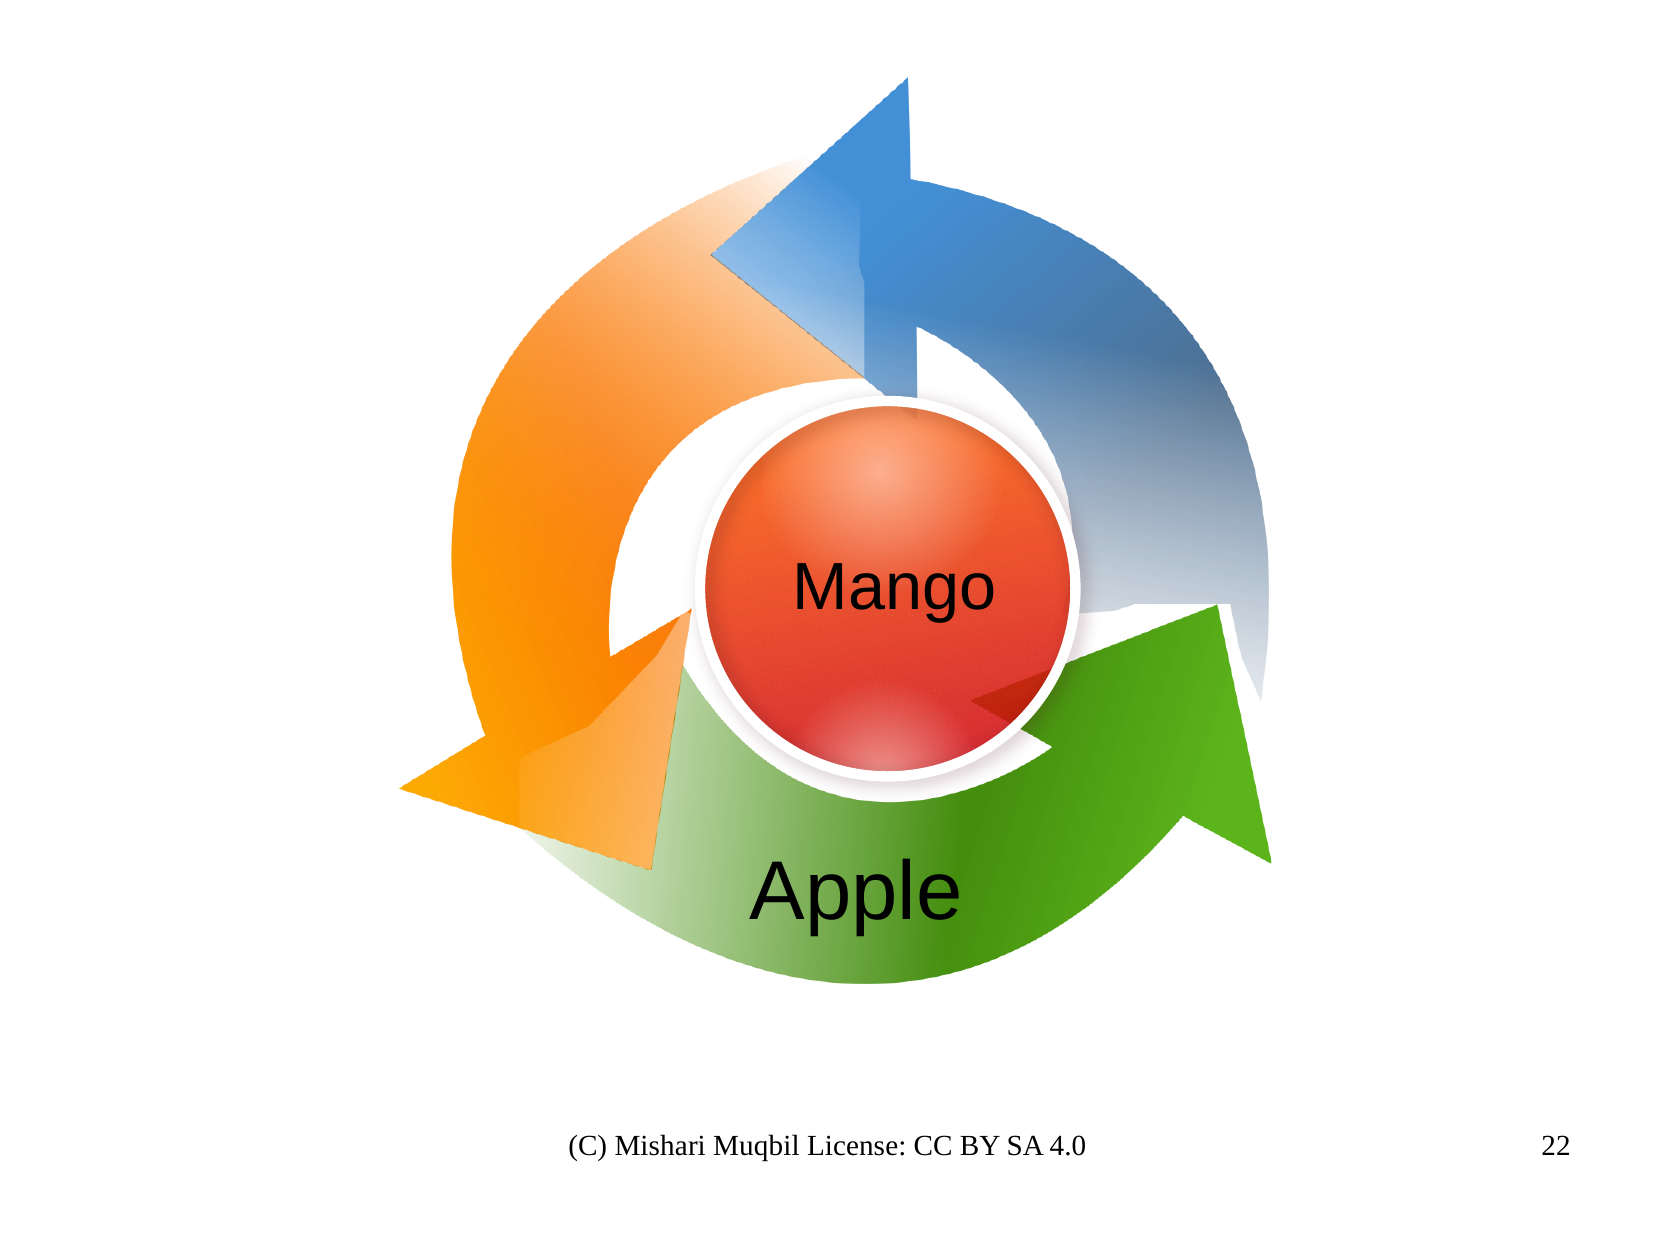

Mango
Apple
(C) Mishari Muqbil License: CC BY SA 4.0
22